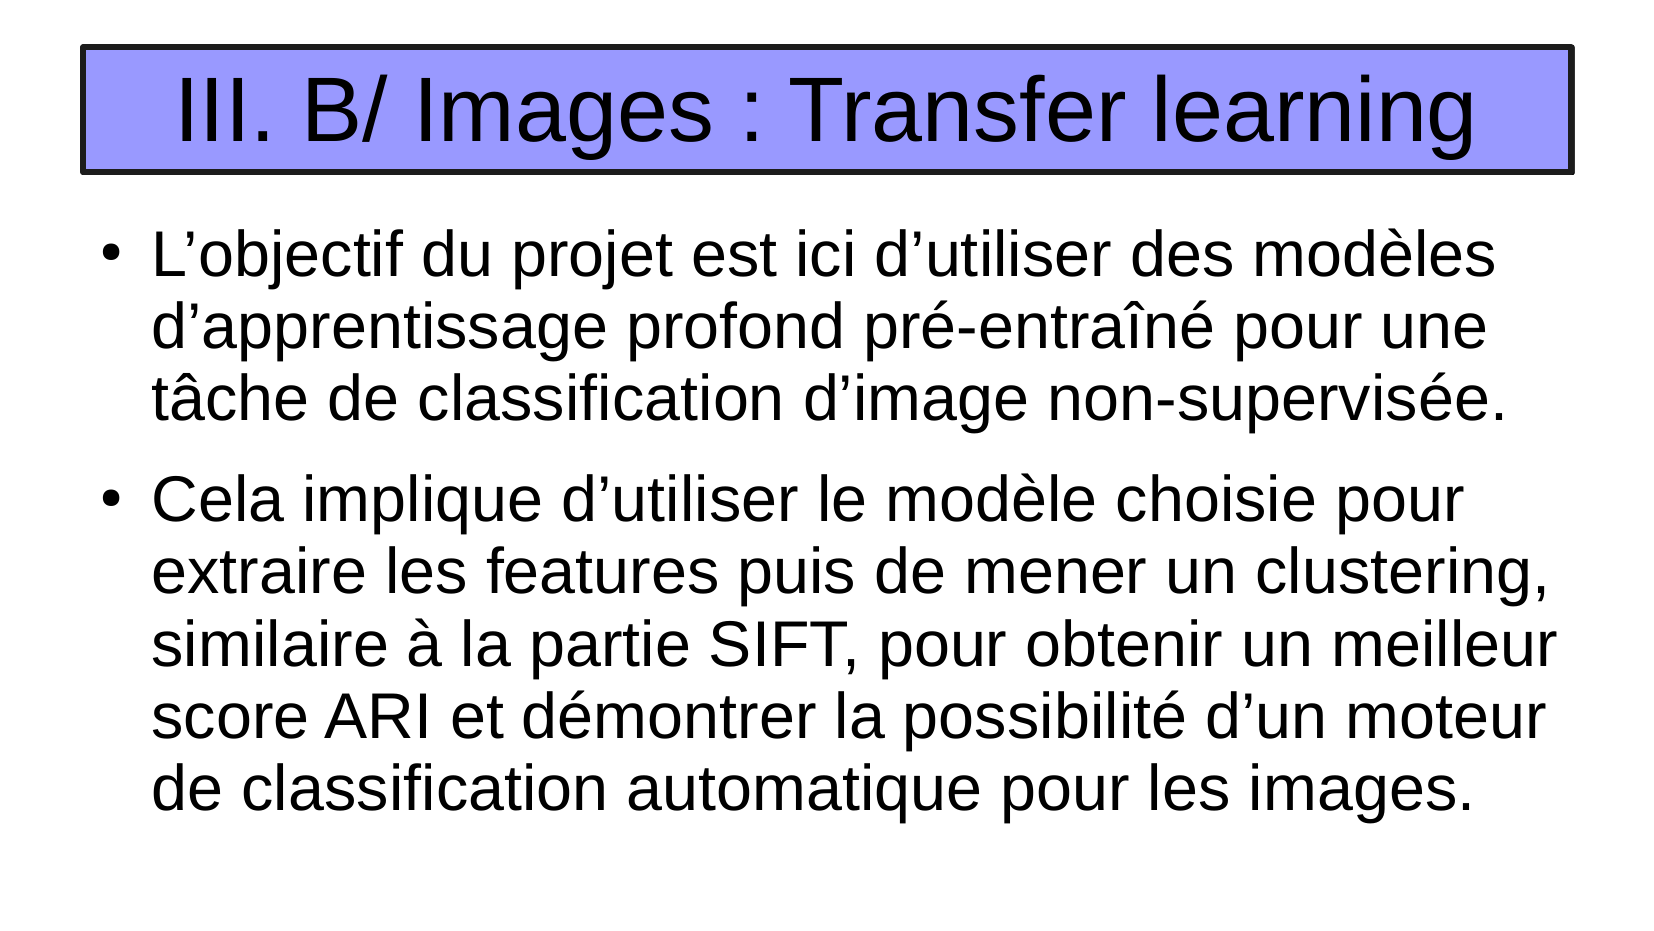

III. B/ Images : Transfer learning
# L’objectif du projet est ici d’utiliser des modèles d’apprentissage profond pré-entraîné pour une tâche de classification d’image non-supervisée.
Cela implique d’utiliser le modèle choisie pour extraire les features puis de mener un clustering, similaire à la partie SIFT, pour obtenir un meilleur score ARI et démontrer la possibilité d’un moteur de classification automatique pour les images.